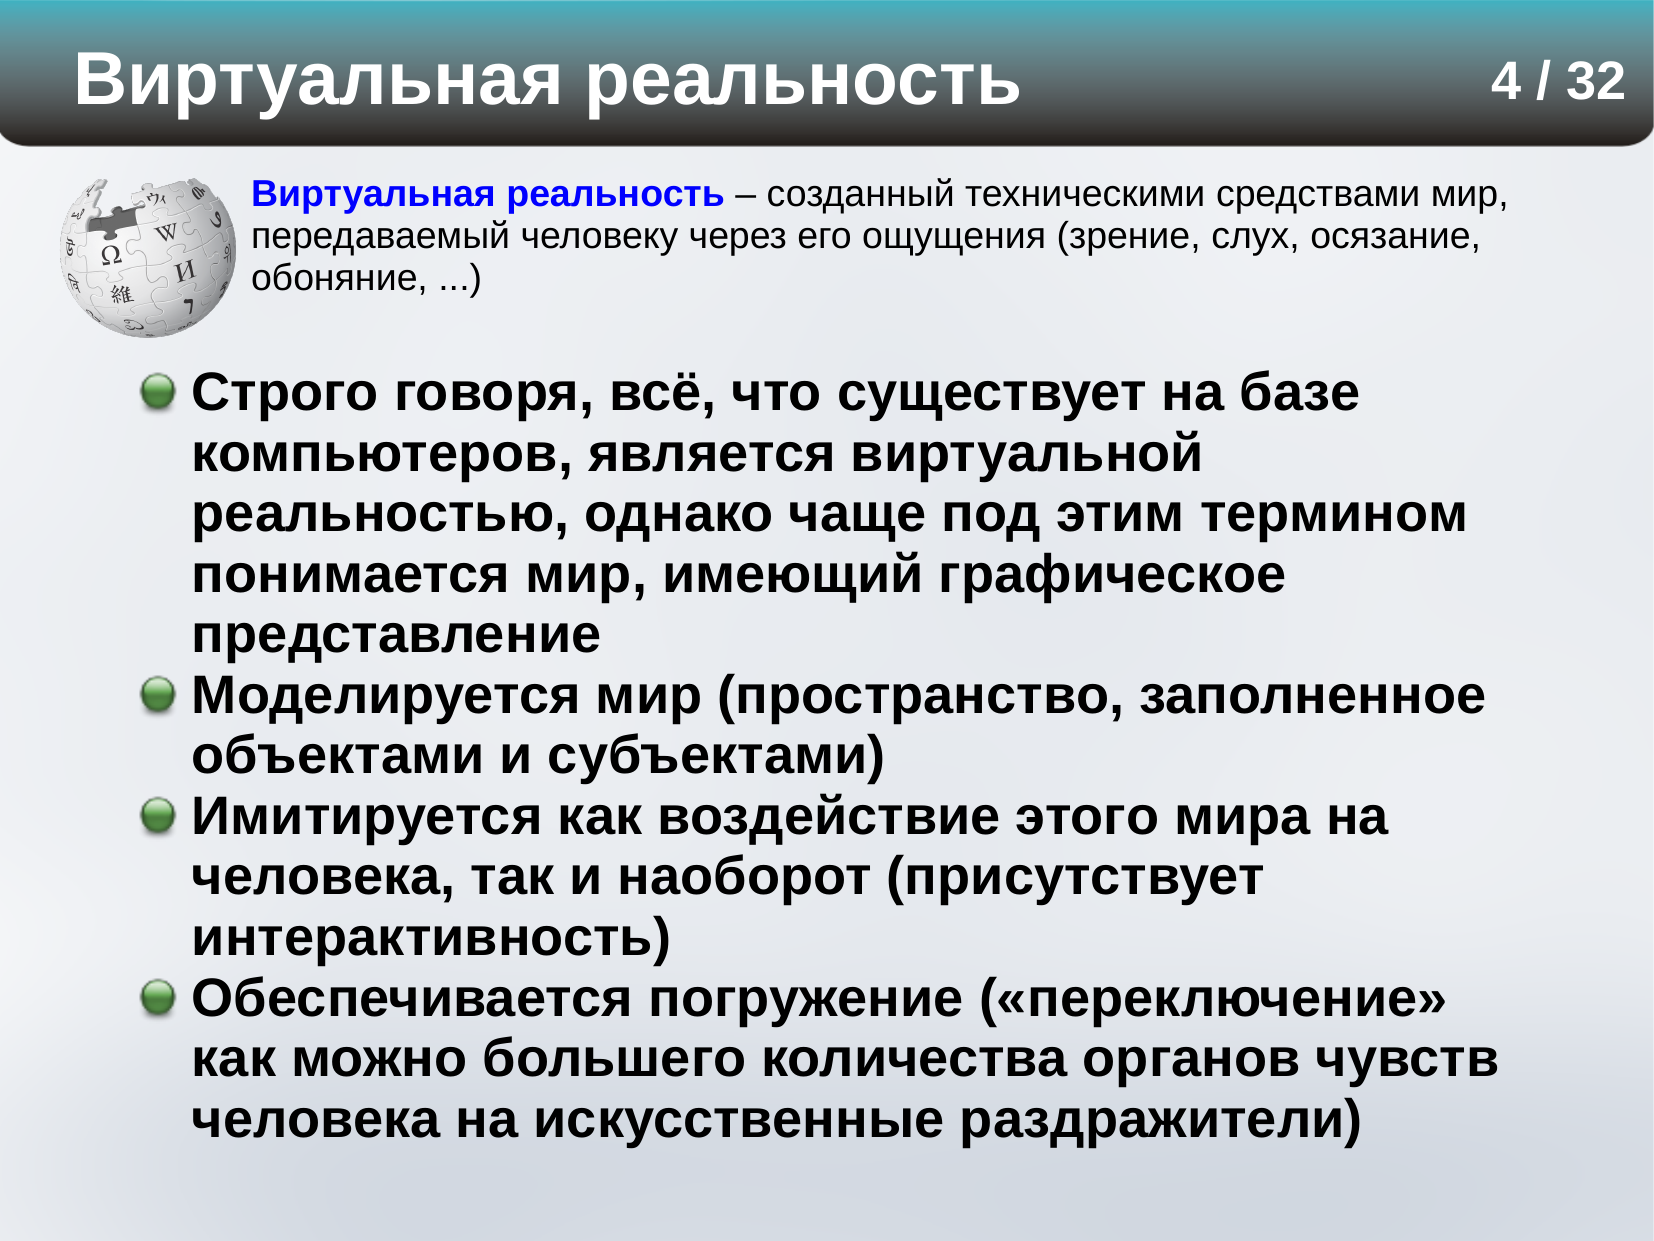

Виртуальная реальность
Виртуальная реальность – созданный техническими средствами мир, передаваемый человеку через его ощущения (зрение, слух, осязание, обоняние, ...)
Строго говоря, всё, что существует на базе компьютеров, является виртуальной реальностью, однако чаще под этим термином понимается мир, имеющий графическое представление
Моделируется мир (пространство, заполненное объектами и субъектами)
Имитируется как воздействие этого мира на человека, так и наоборот (присутствует интерактивность)
Обеспечивается погружение («переключение» как можно большего количества органов чувств человека на искусственные раздражители)